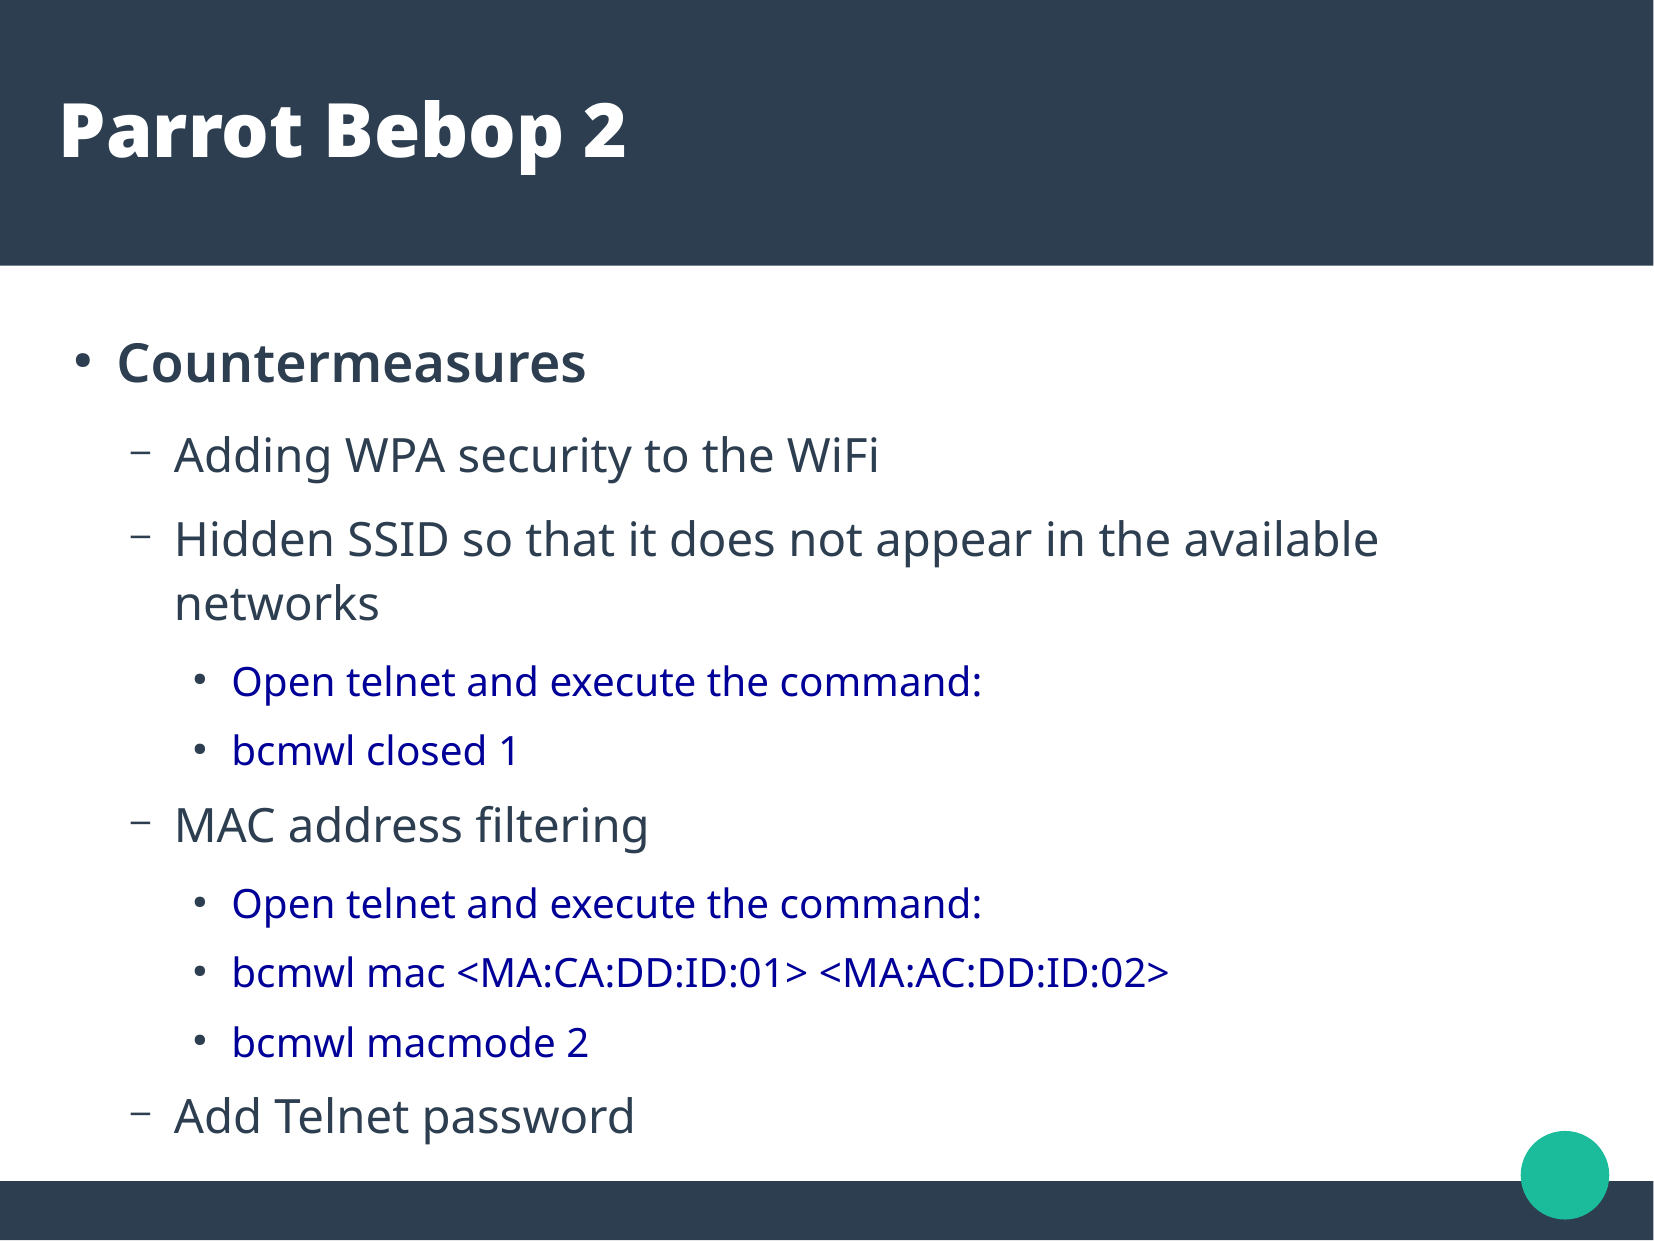

# Parrot Bebop 2
Countermeasures
Adding WPA security to the WiFi
Hidden SSID so that it does not appear in the available networks
Open telnet and execute the command:
bcmwl closed 1
MAC address filtering
Open telnet and execute the command:
bcmwl mac <MA:CA:DD:ID:01> <MA:AC:DD:ID:02>
bcmwl macmode 2
Add Telnet password